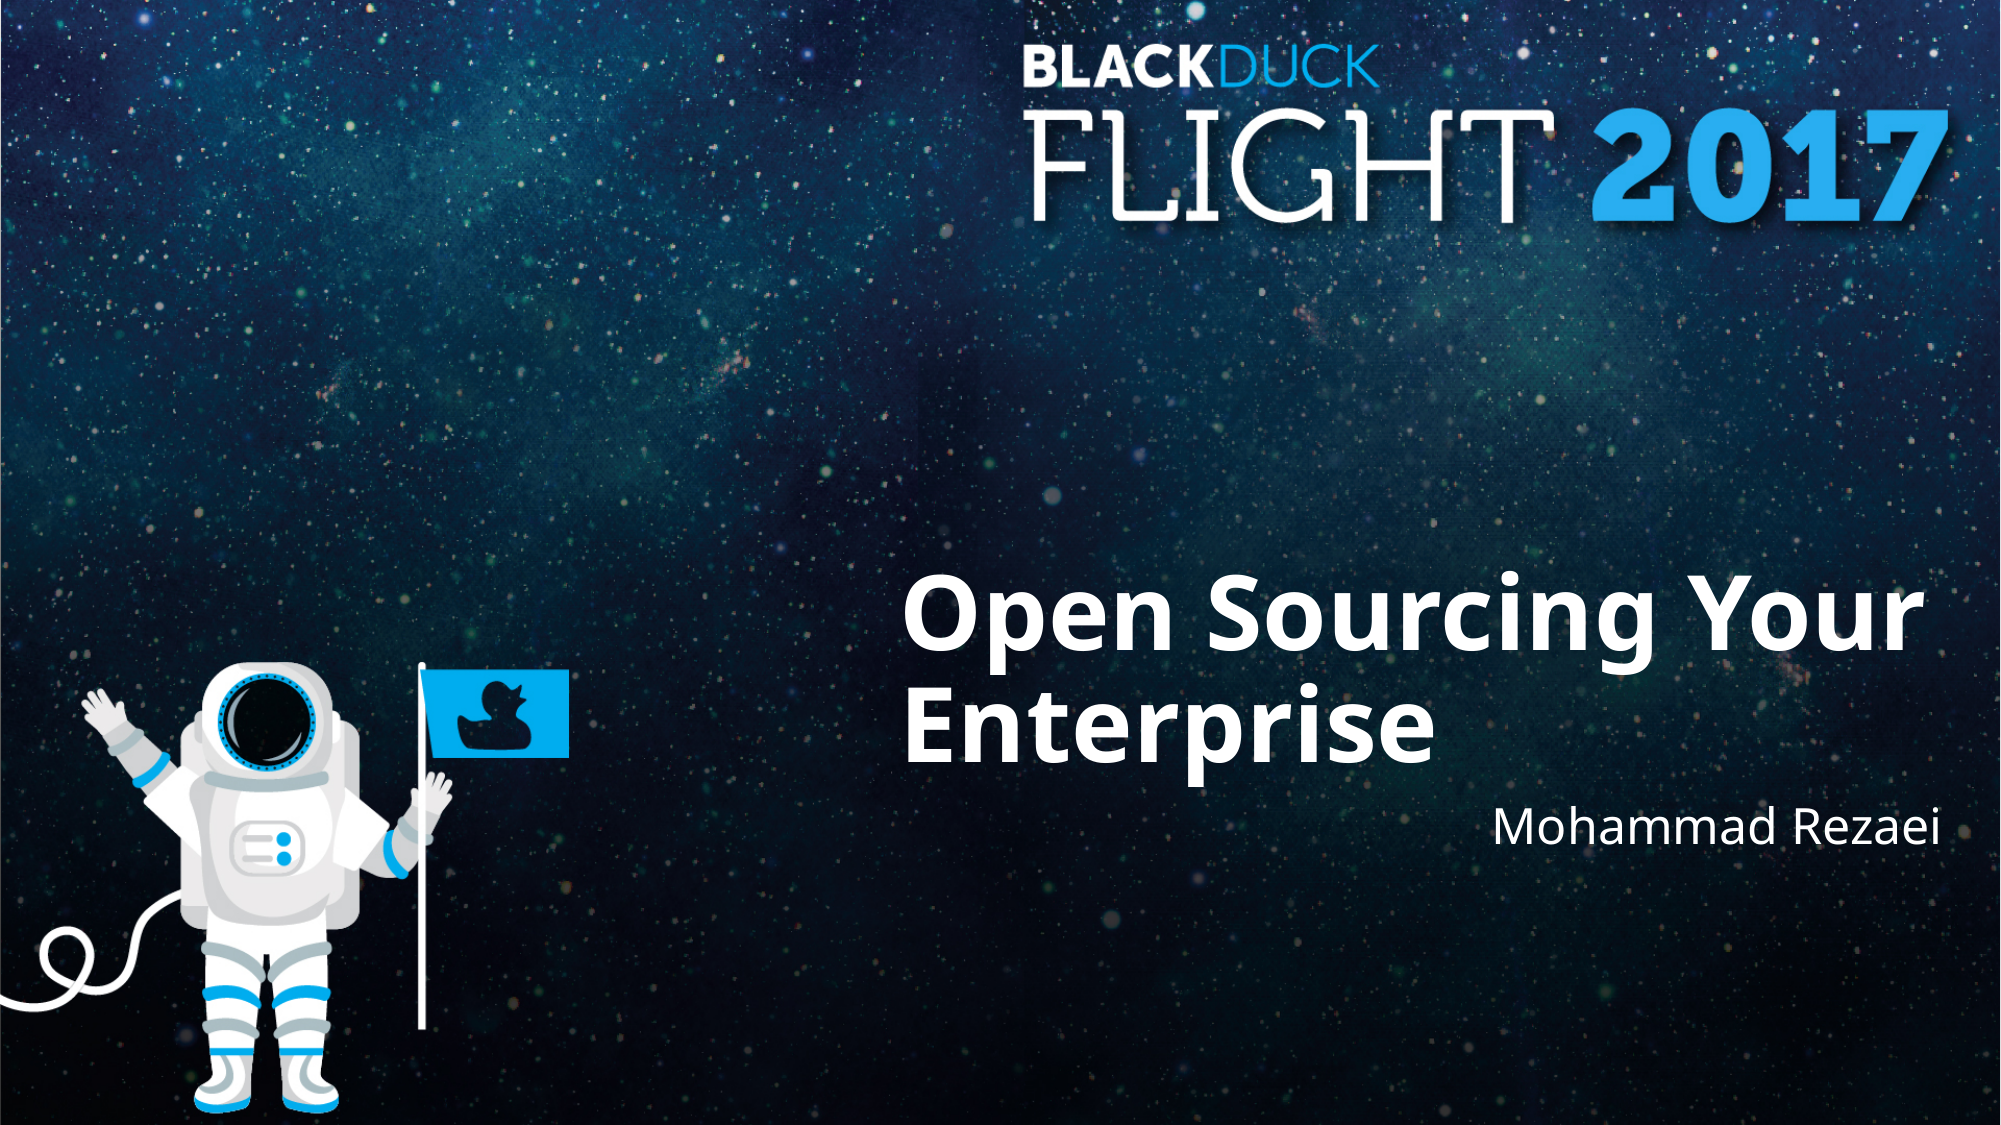

# Open Sourcing Your Enterprise
Mohammad Rezaei